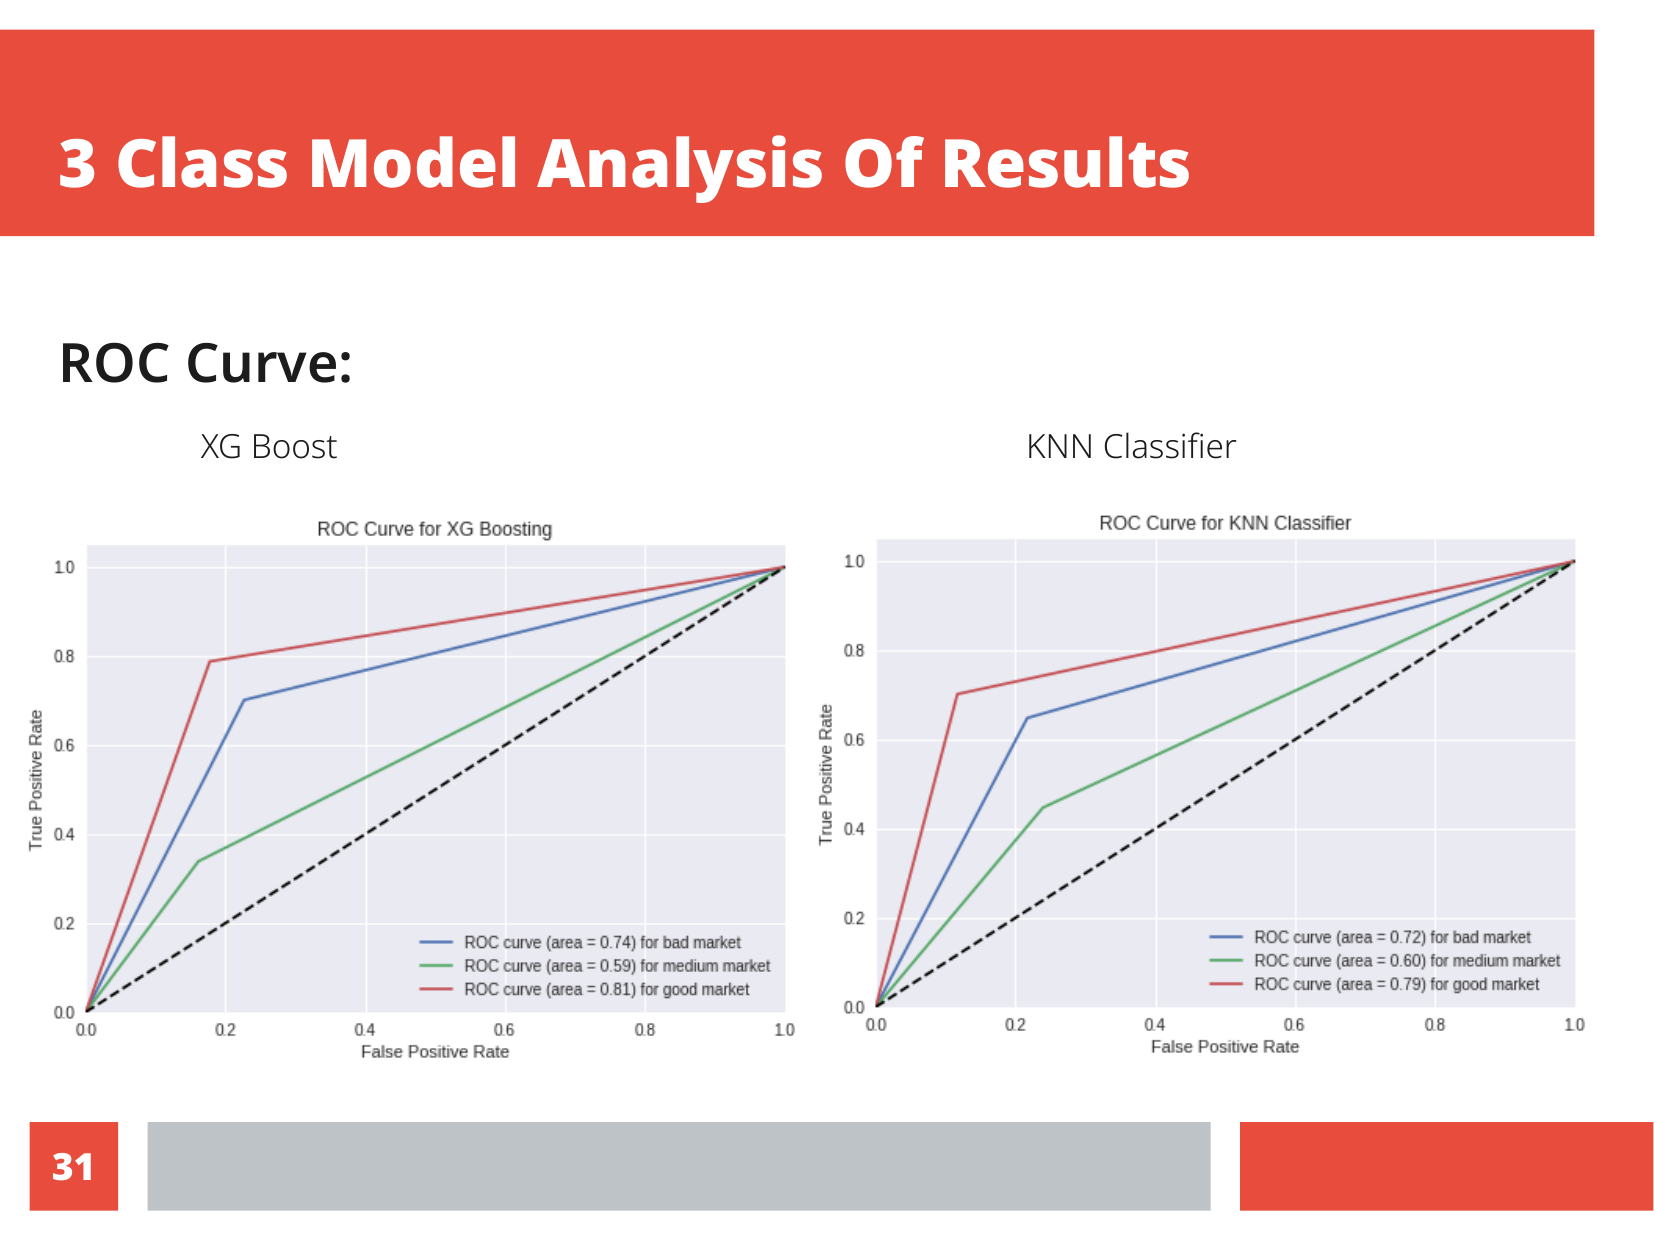

# 3 Class Model Analysis Of Results
ROC Curve:
XG Boost									 KNN Classifier
31